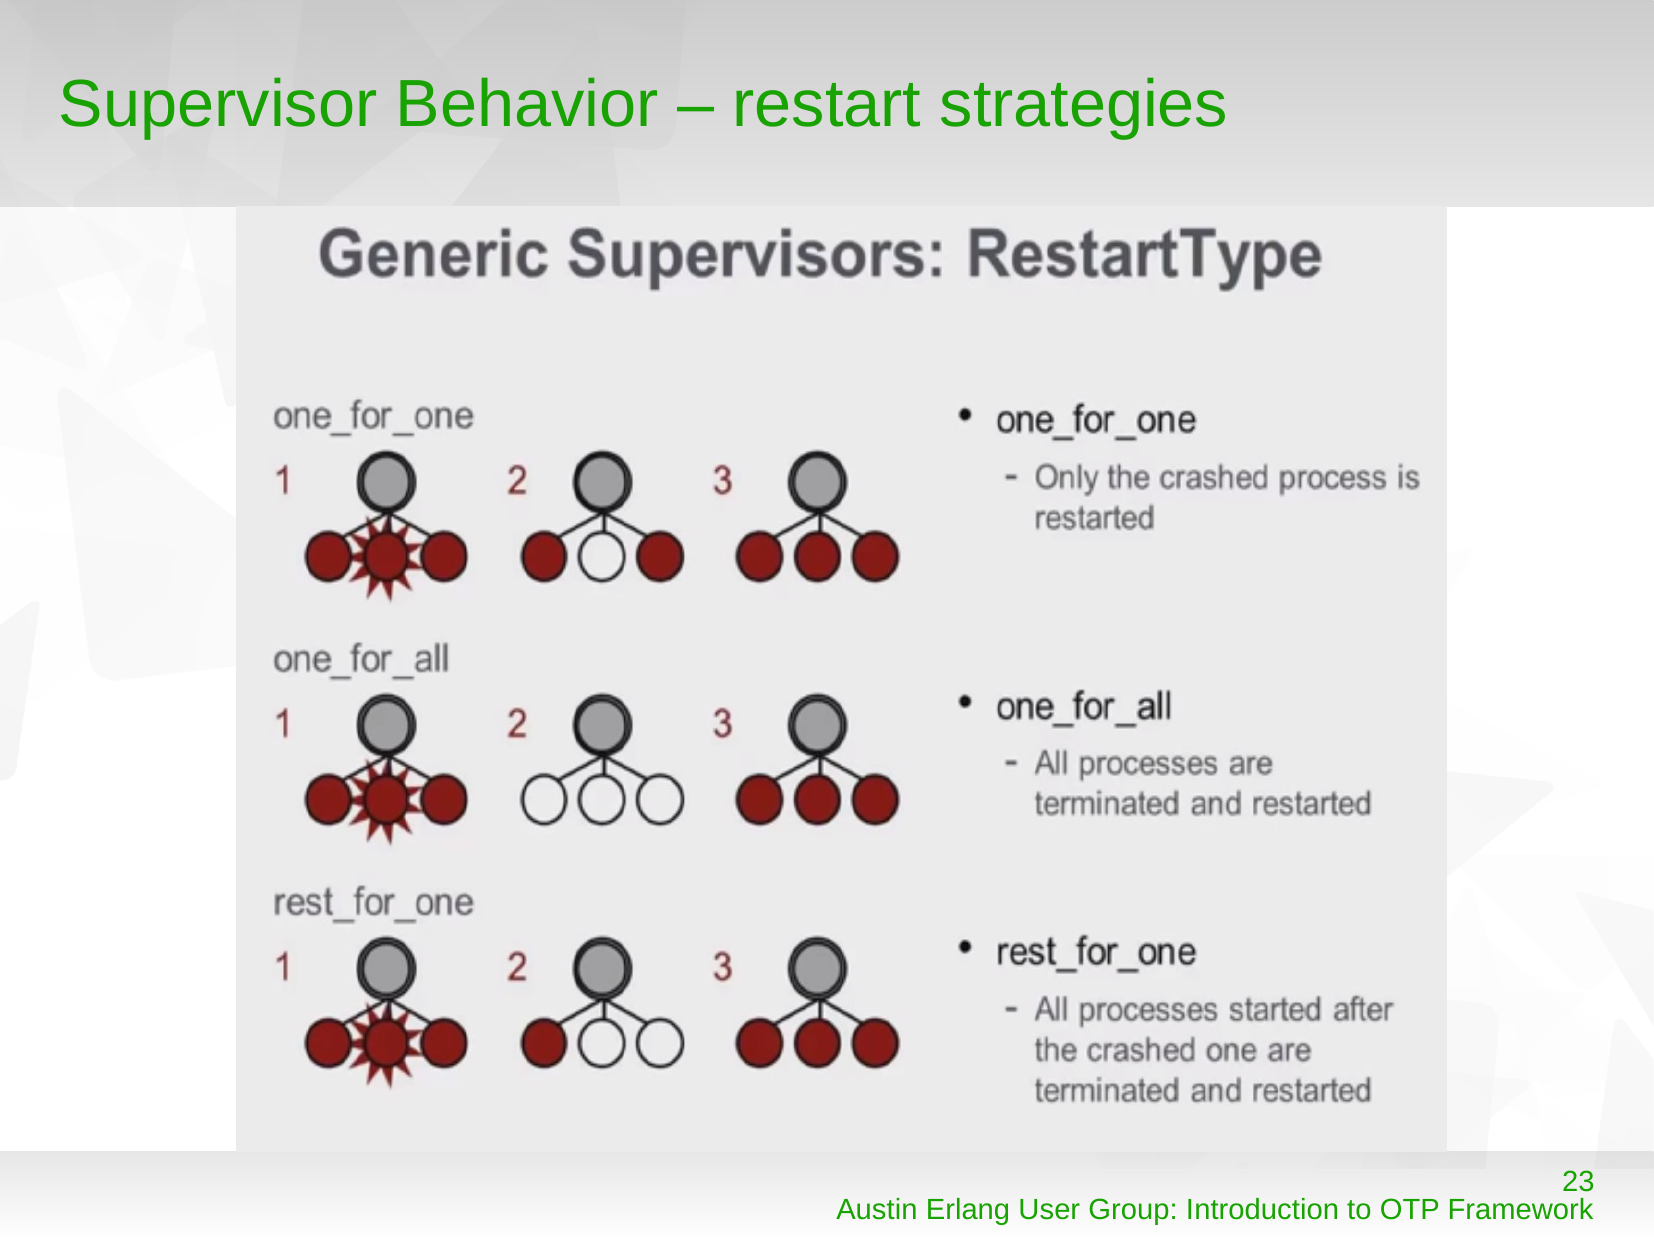

# Supervisor Behavior – restart strategies
23
Austin Erlang User Group: Introduction to OTP Framework